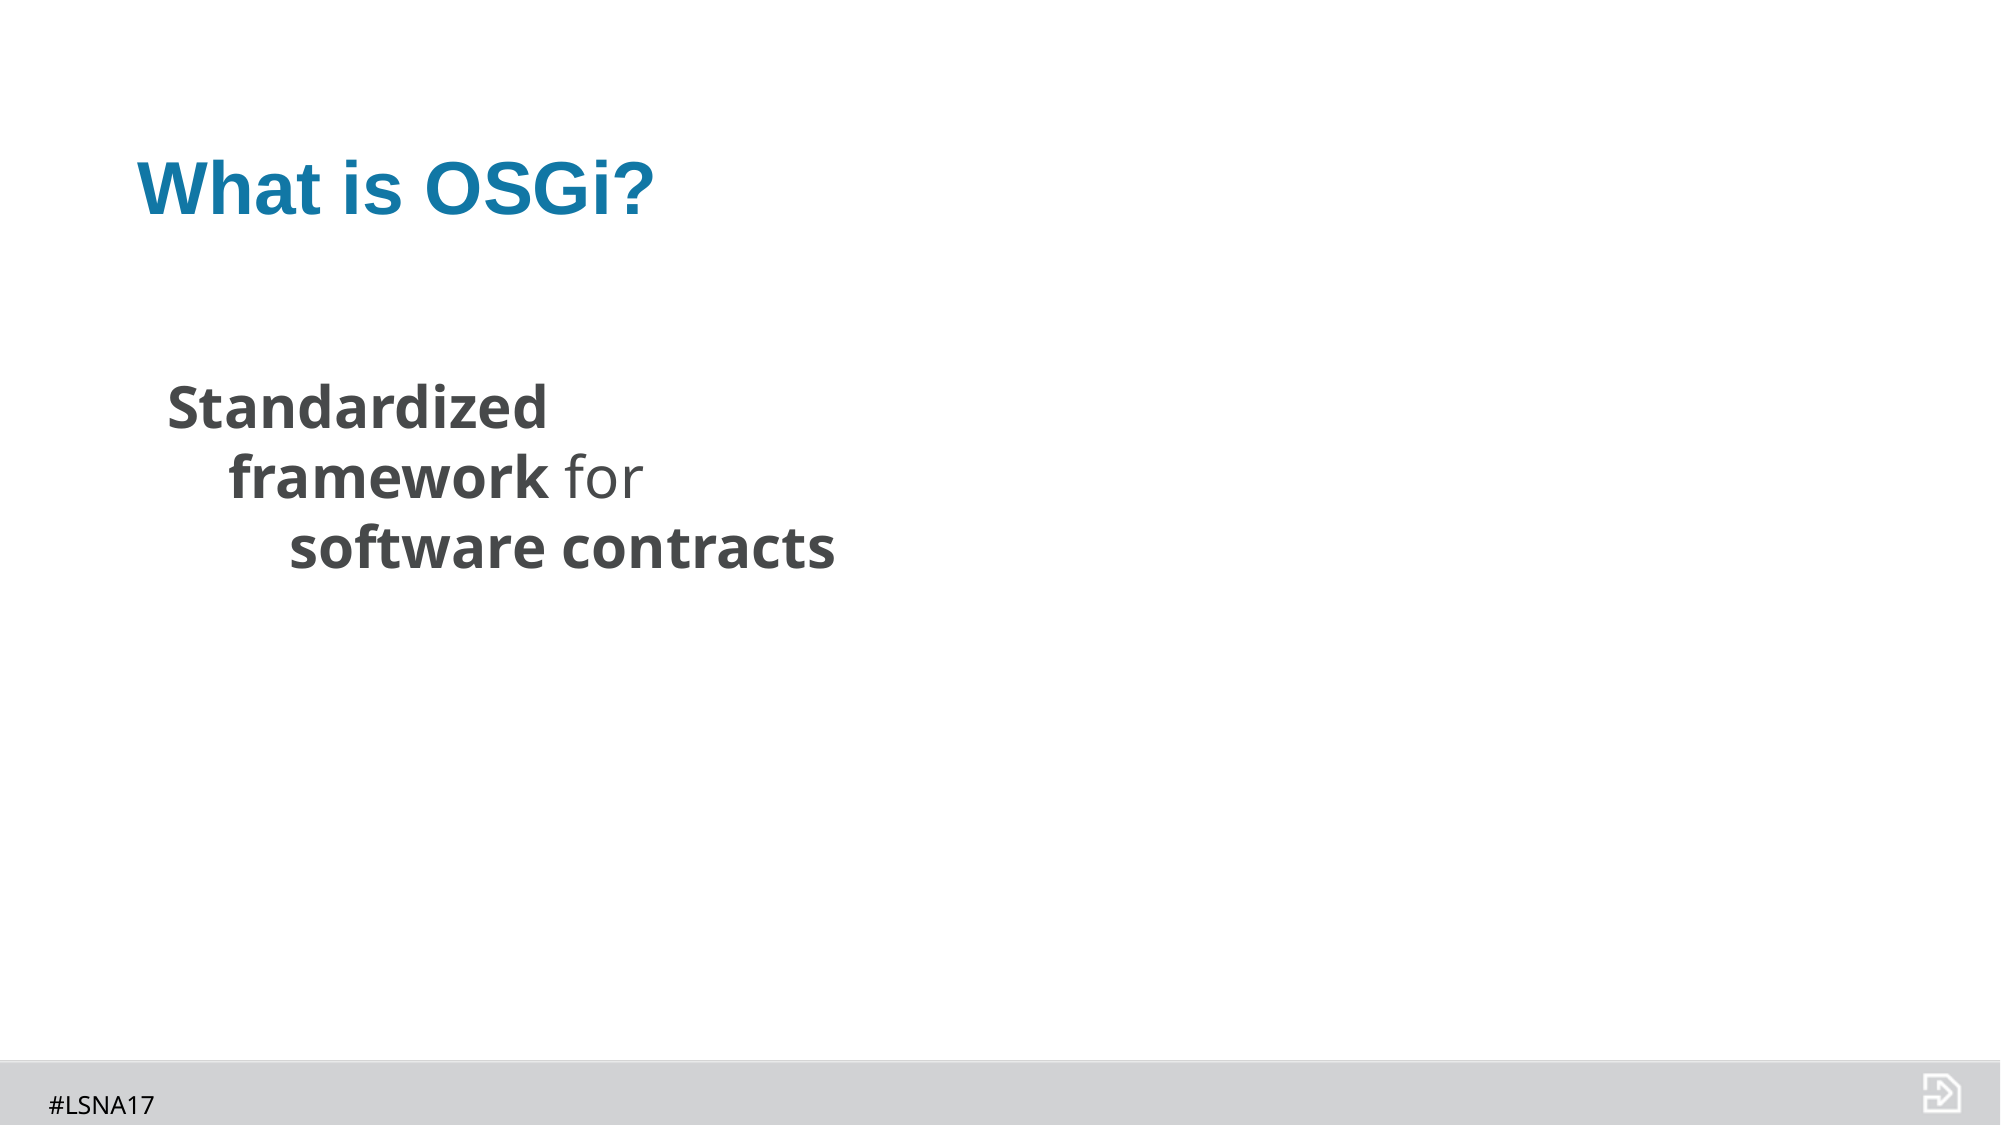

# What is OSGi?
Standardized
 framework for
 software contracts